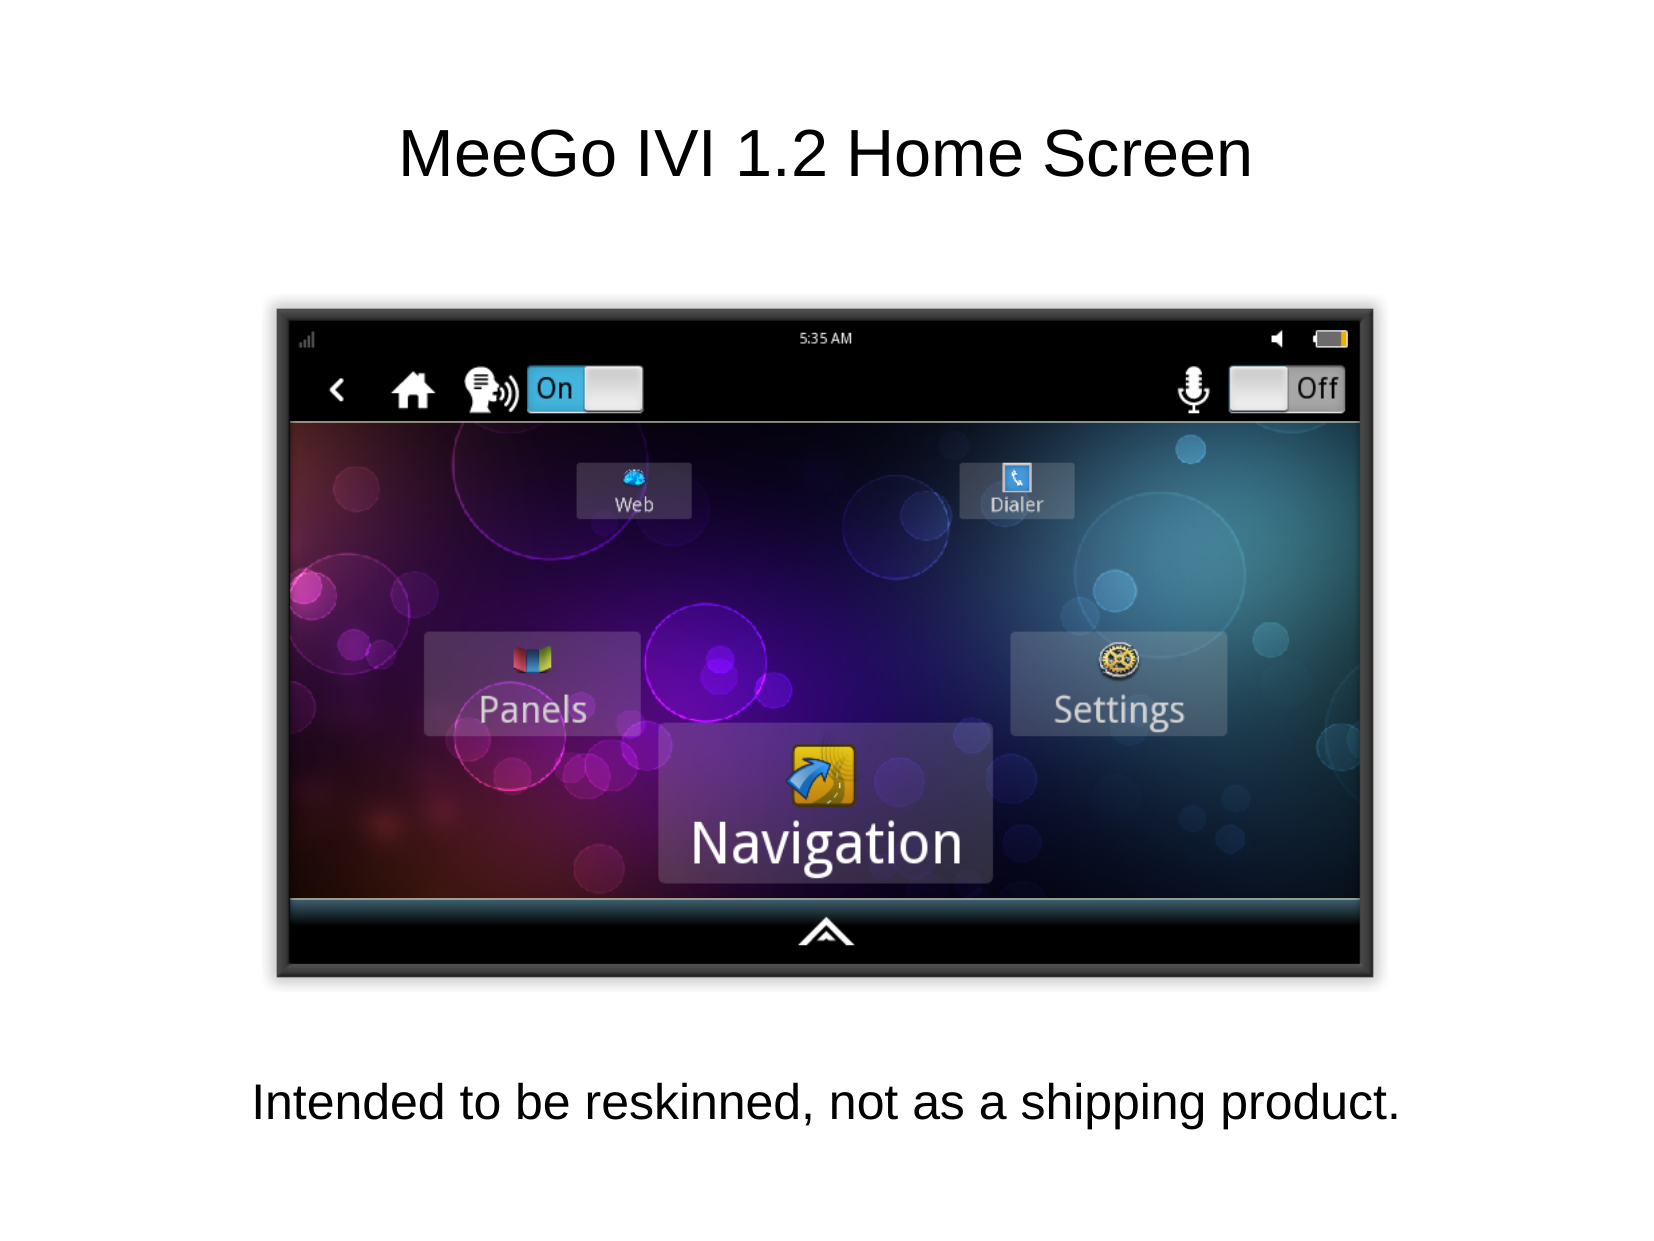

# MeeGo IVI 1.2 Home Screen
Intended to be reskinned, not as a shipping product.